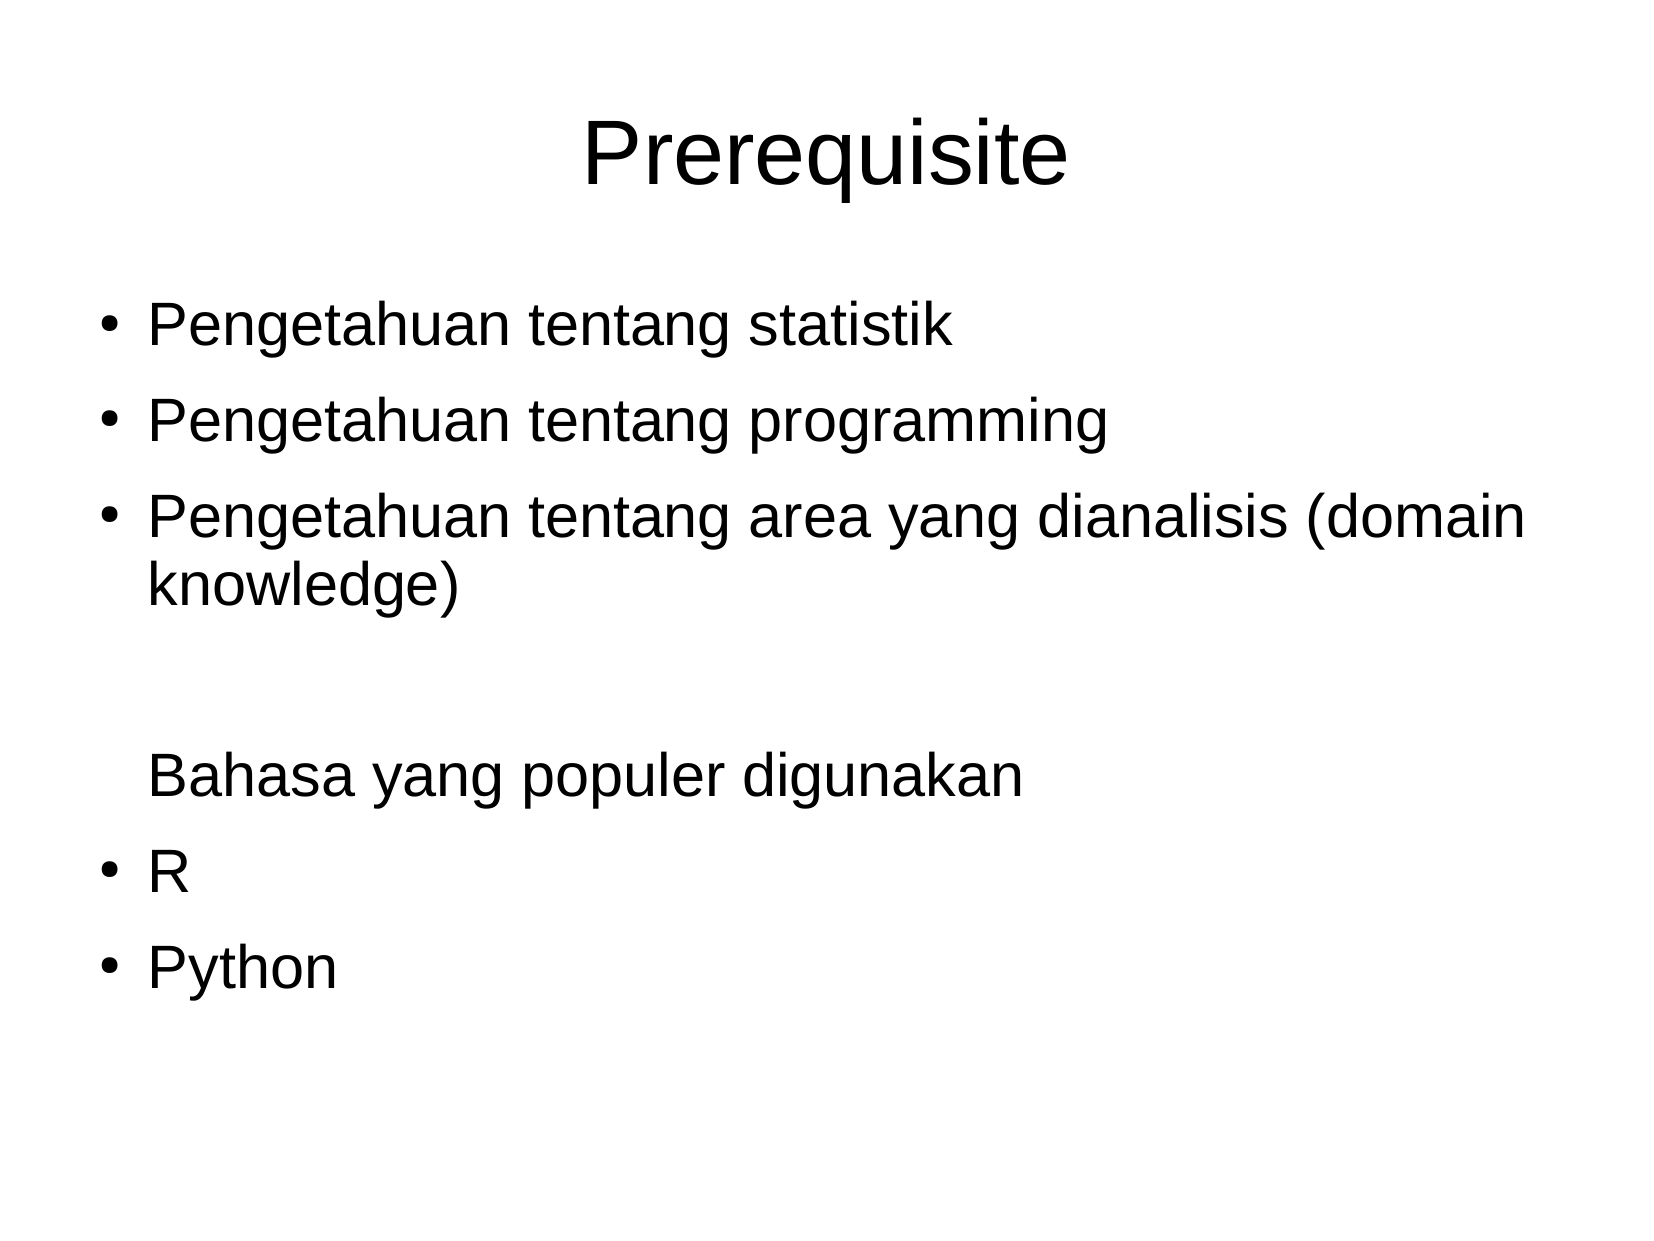

# Prerequisite
Pengetahuan tentang statistik
Pengetahuan tentang programming
Pengetahuan tentang area yang dianalisis (domain knowledge)
Bahasa yang populer digunakan
R
Python